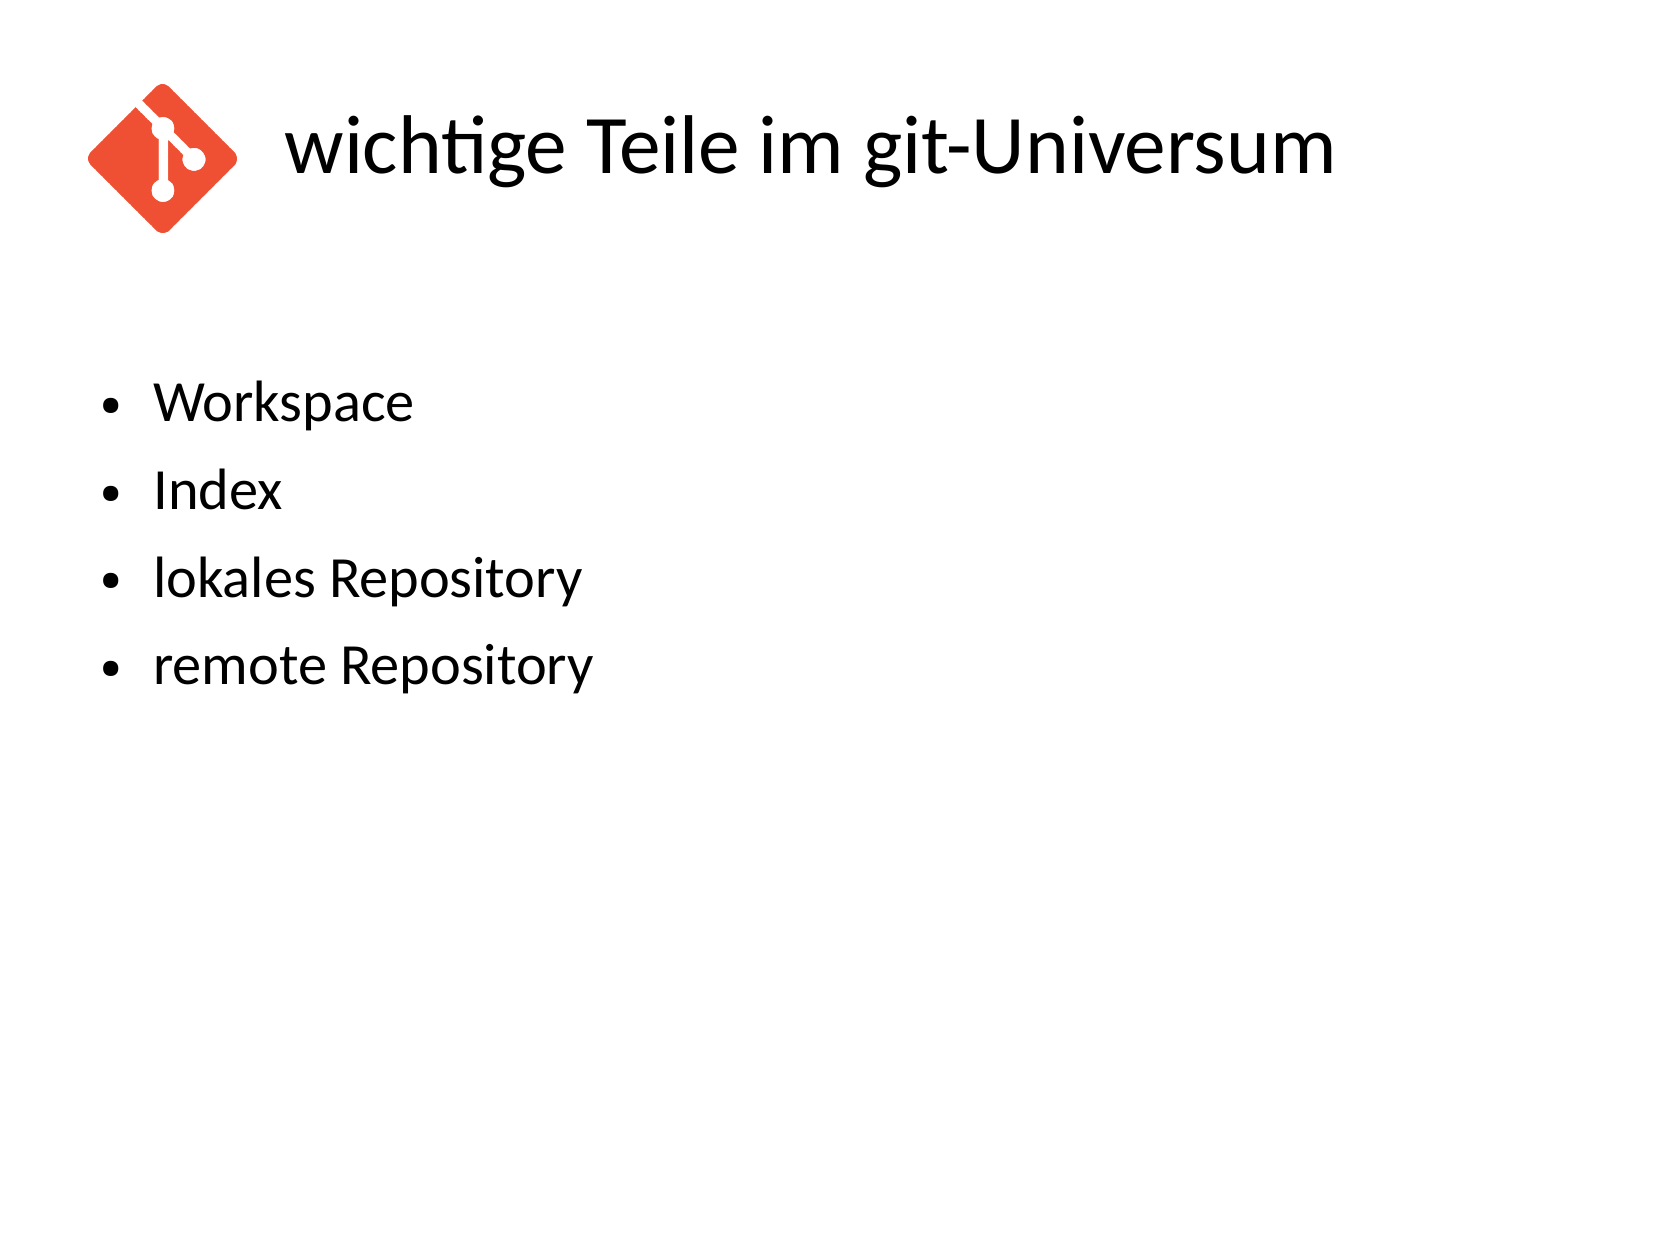

# wichtige Teile im git-Universum
Workspace
Index
lokales Repository
remote Repository